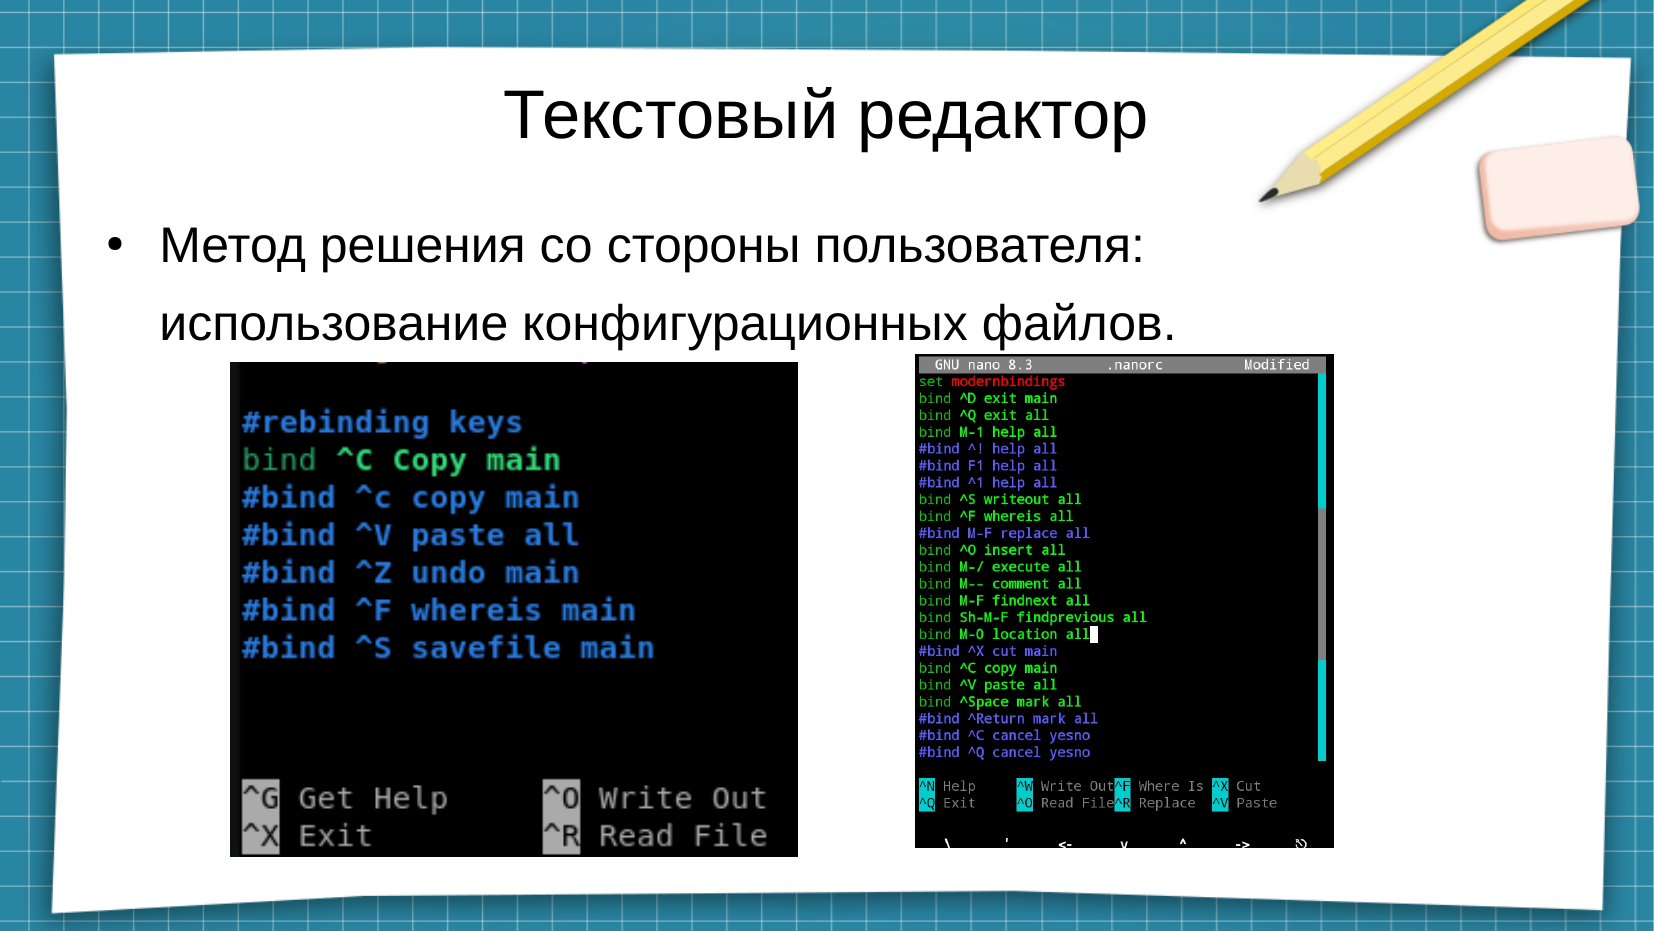

# Текстовый редактор
Метод решения со стороны пользователя:
использование конфигурационных файлов.